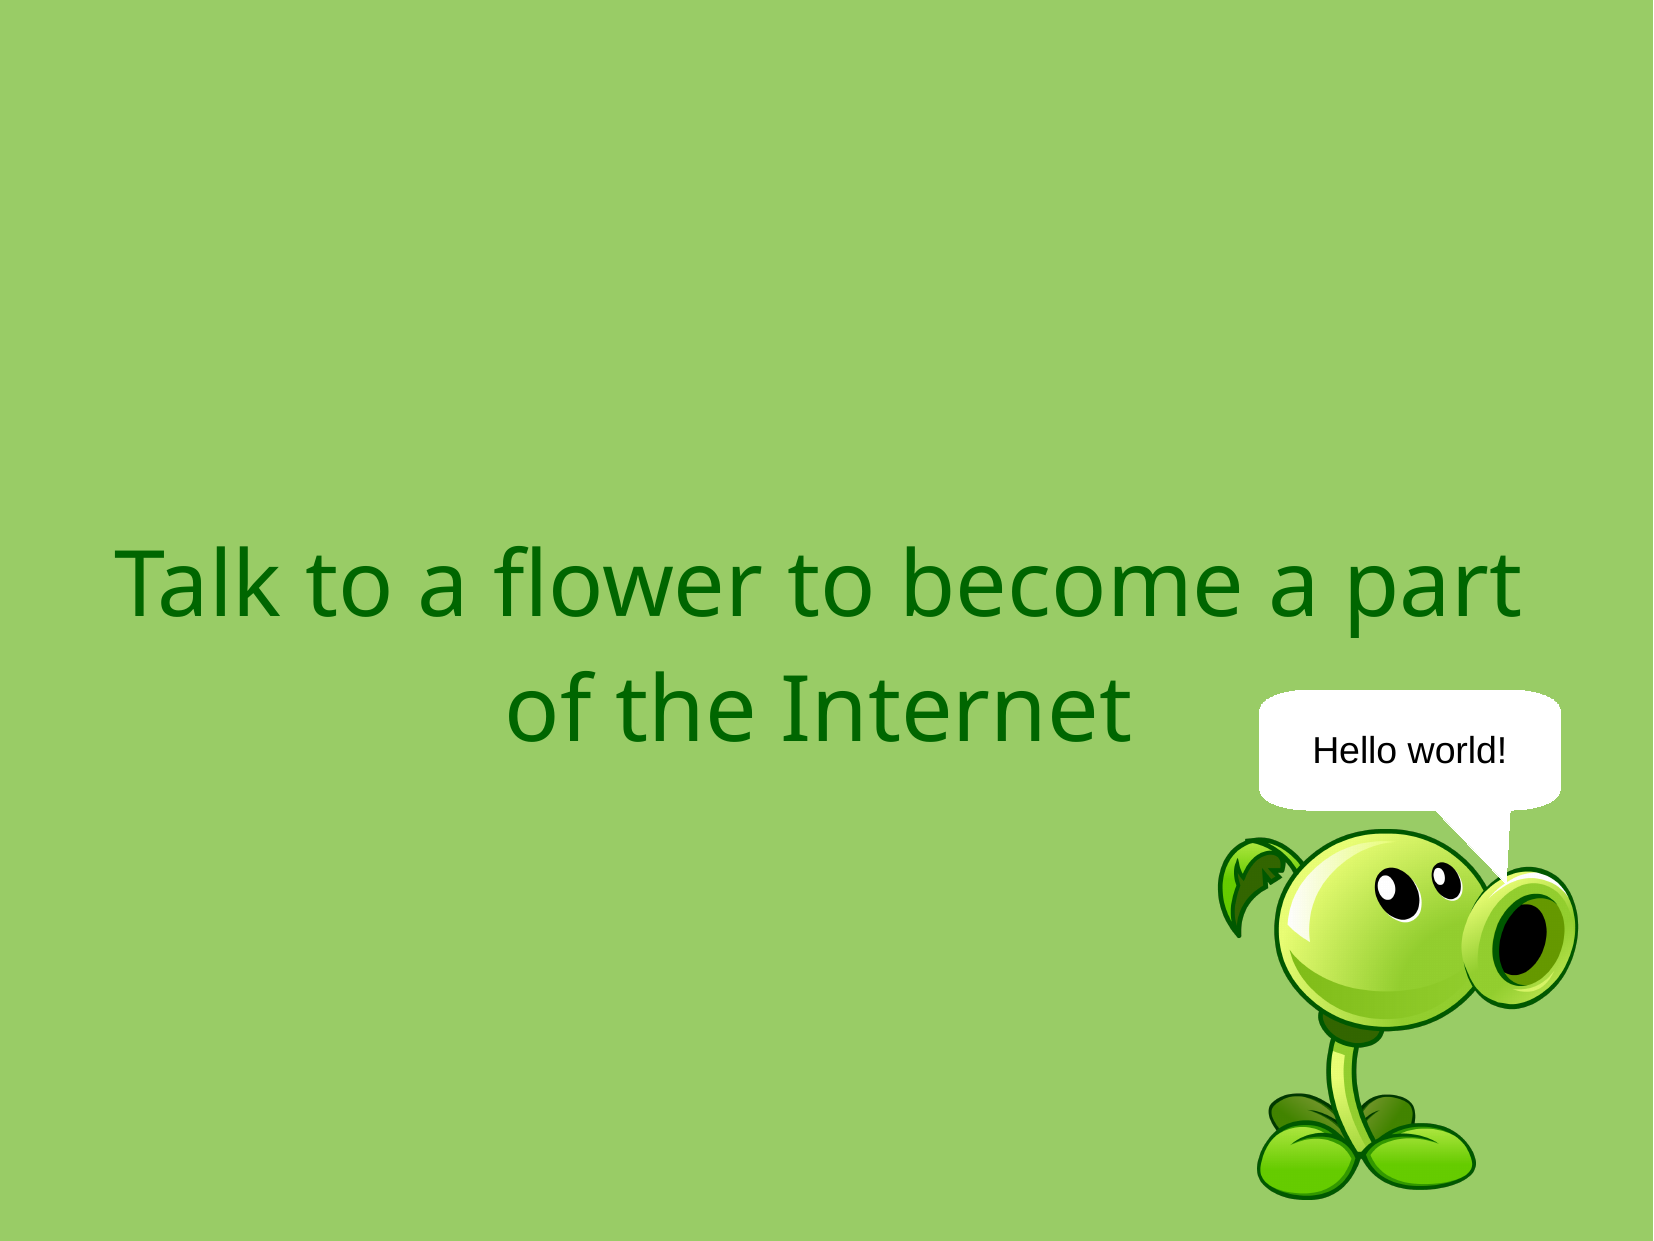

# Talk to a flower to become a part of the Internet
Hello world!